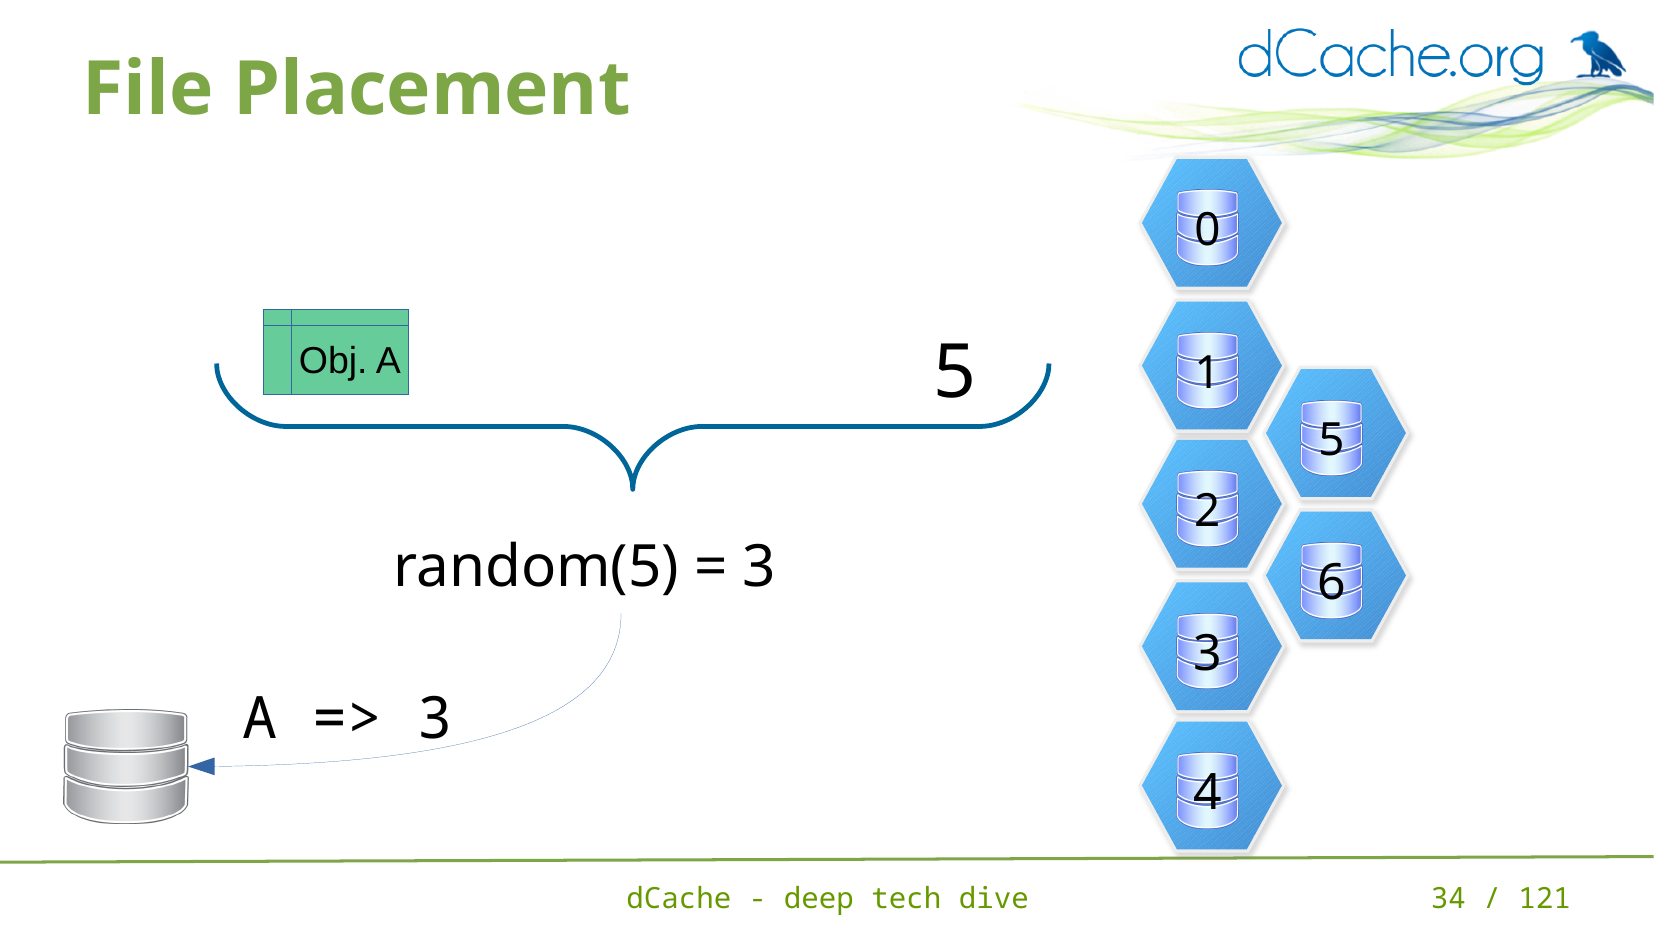

# File Placement
0
1
Obj. A
5
5
2
6
random(5) = 3
3
A => 3
4
dCache - deep tech dive
34